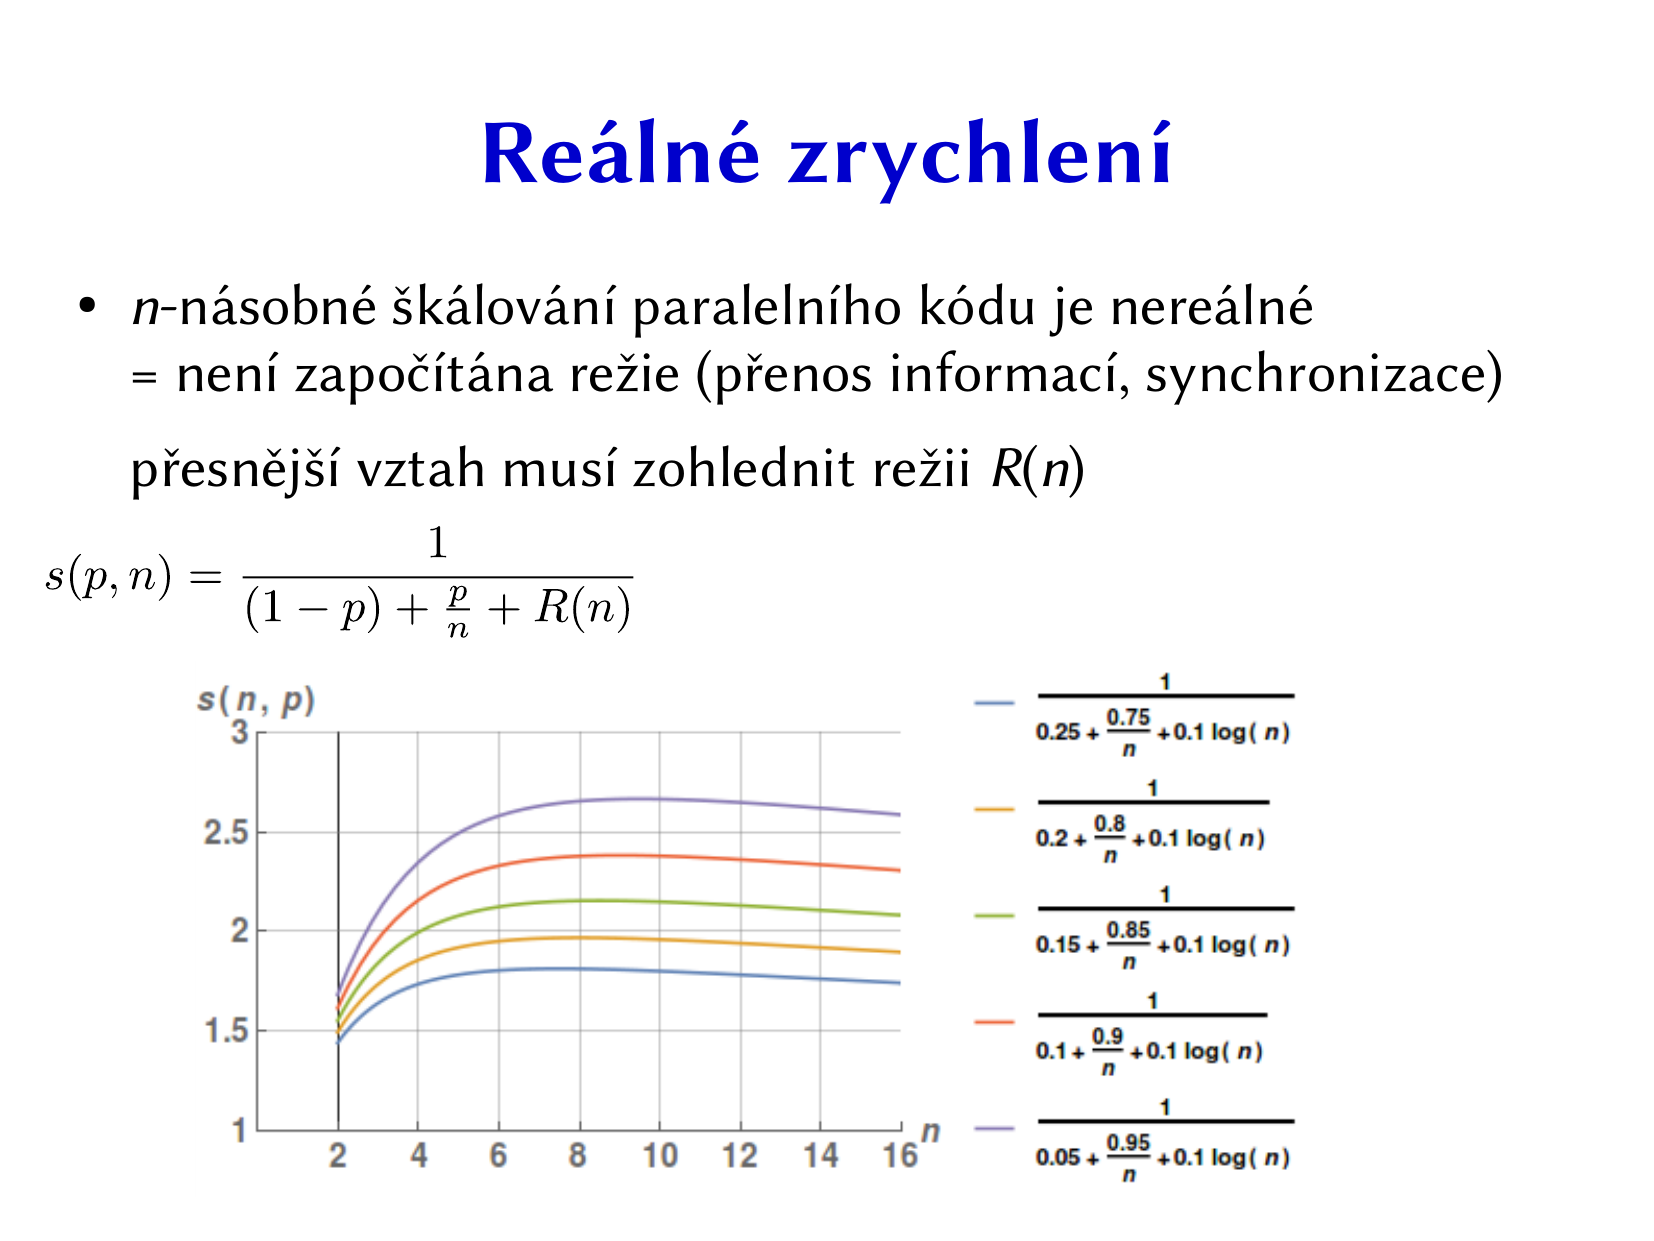

# Reálné zrychlení
n-násobné škálování paralelního kódu je nereálné
= není započítána režie (přenos informací, synchronizace)
přesnější vztah musí zohlednit režii R(n)